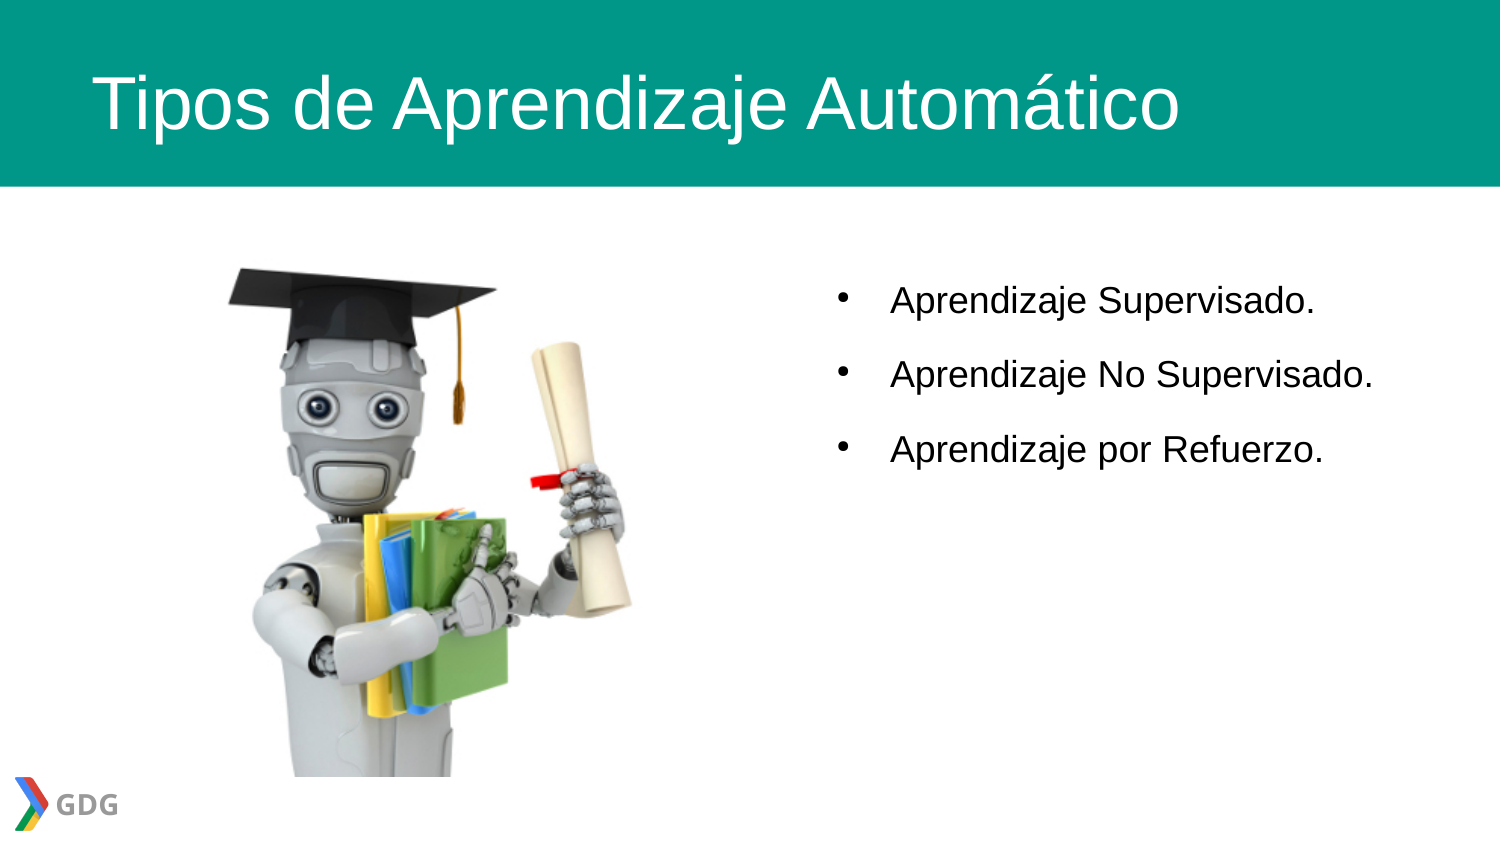

Tipos de Aprendizaje Automático
# Aprendizaje Supervisado.
Aprendizaje No Supervisado.
Aprendizaje por Refuerzo.